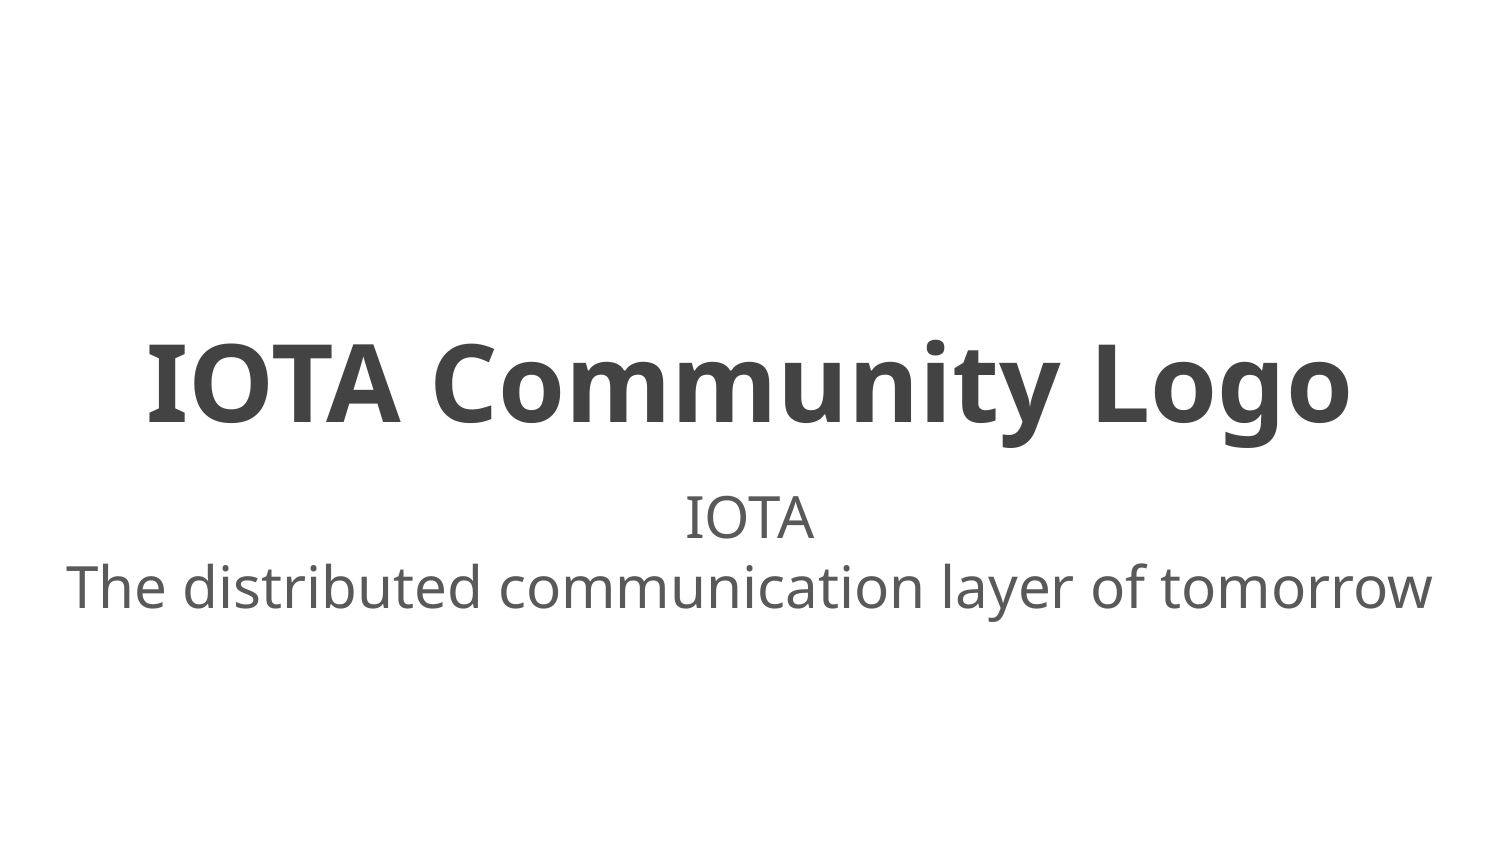

# IOTA Community Logo
IOTA
The distributed communication layer of tomorrow